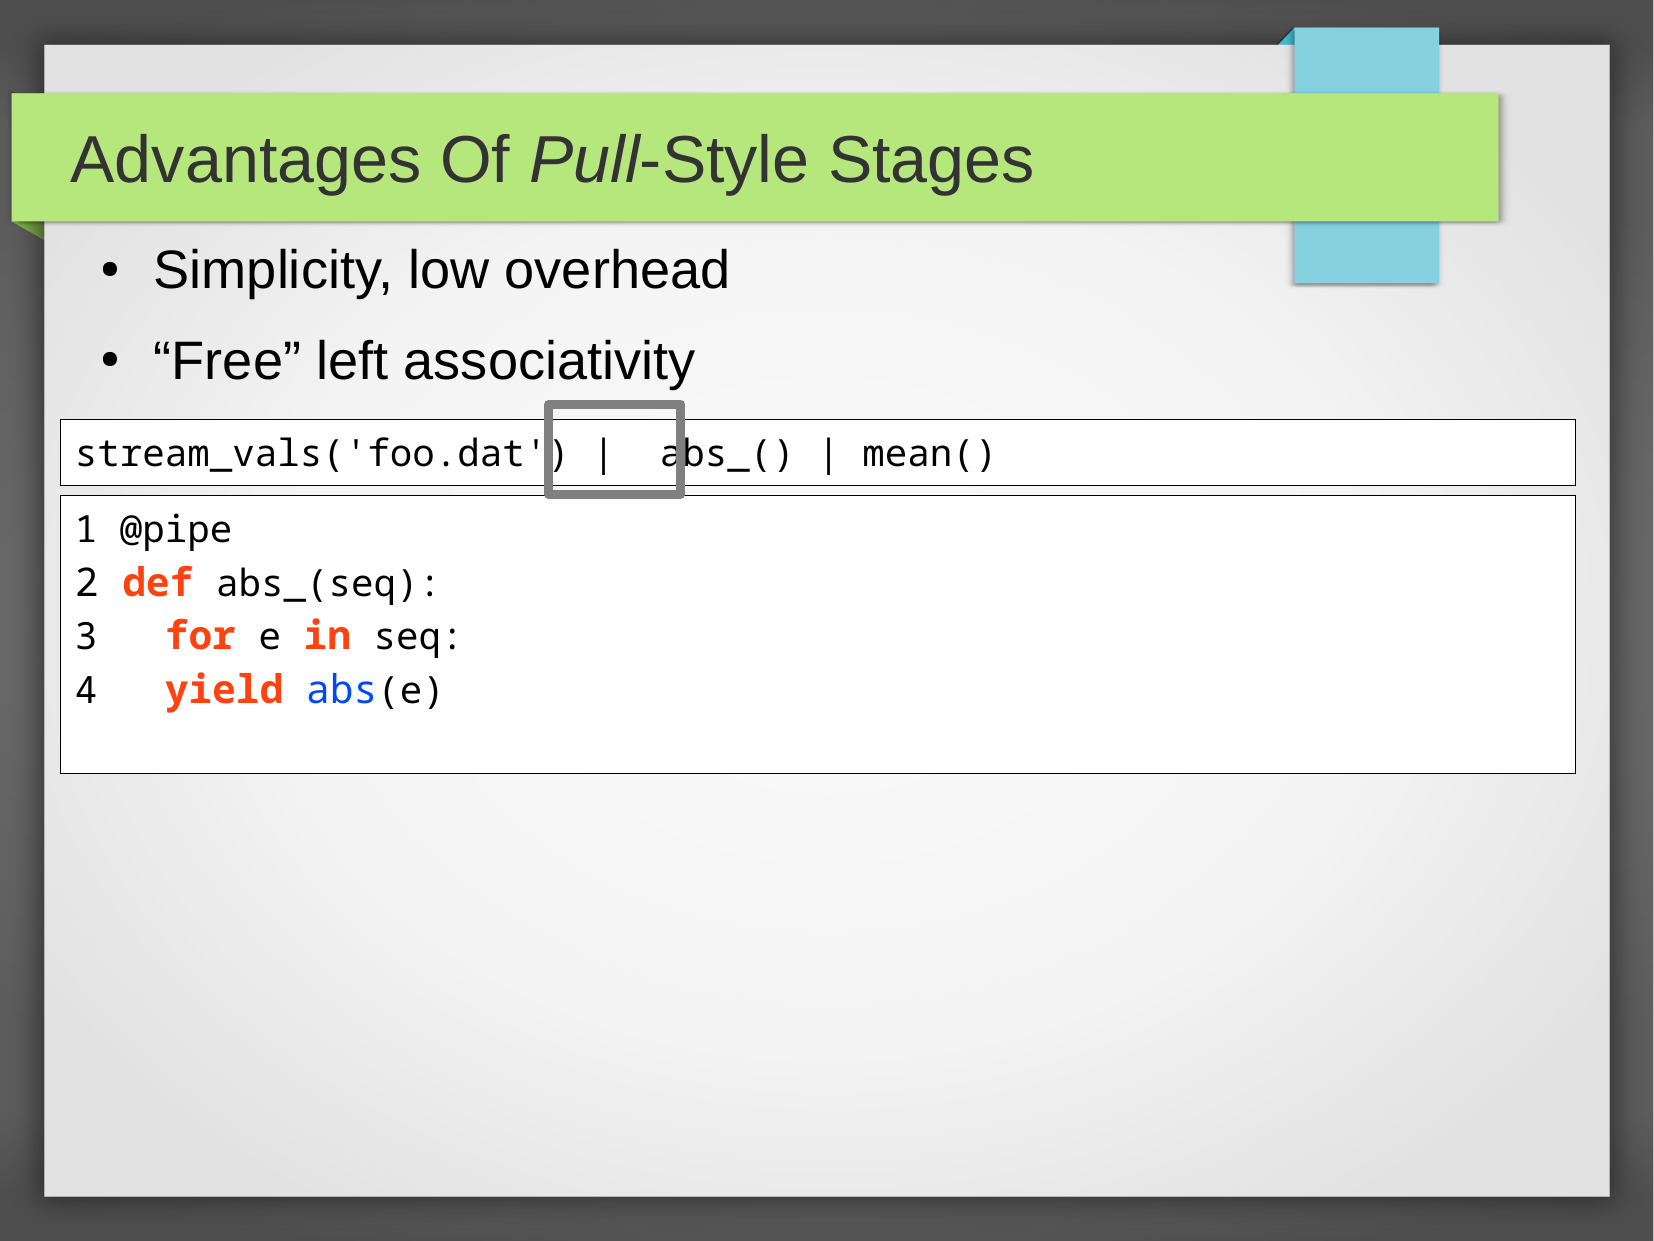

# Advantages Of Pull-Style Stages
Simplicity, low overhead
“Free” left associativity
stream_vals('foo.dat') | abs_() | mean()
1 @pipe
2 def abs_(seq):
3 for e in seq:
4 yield abs(e)